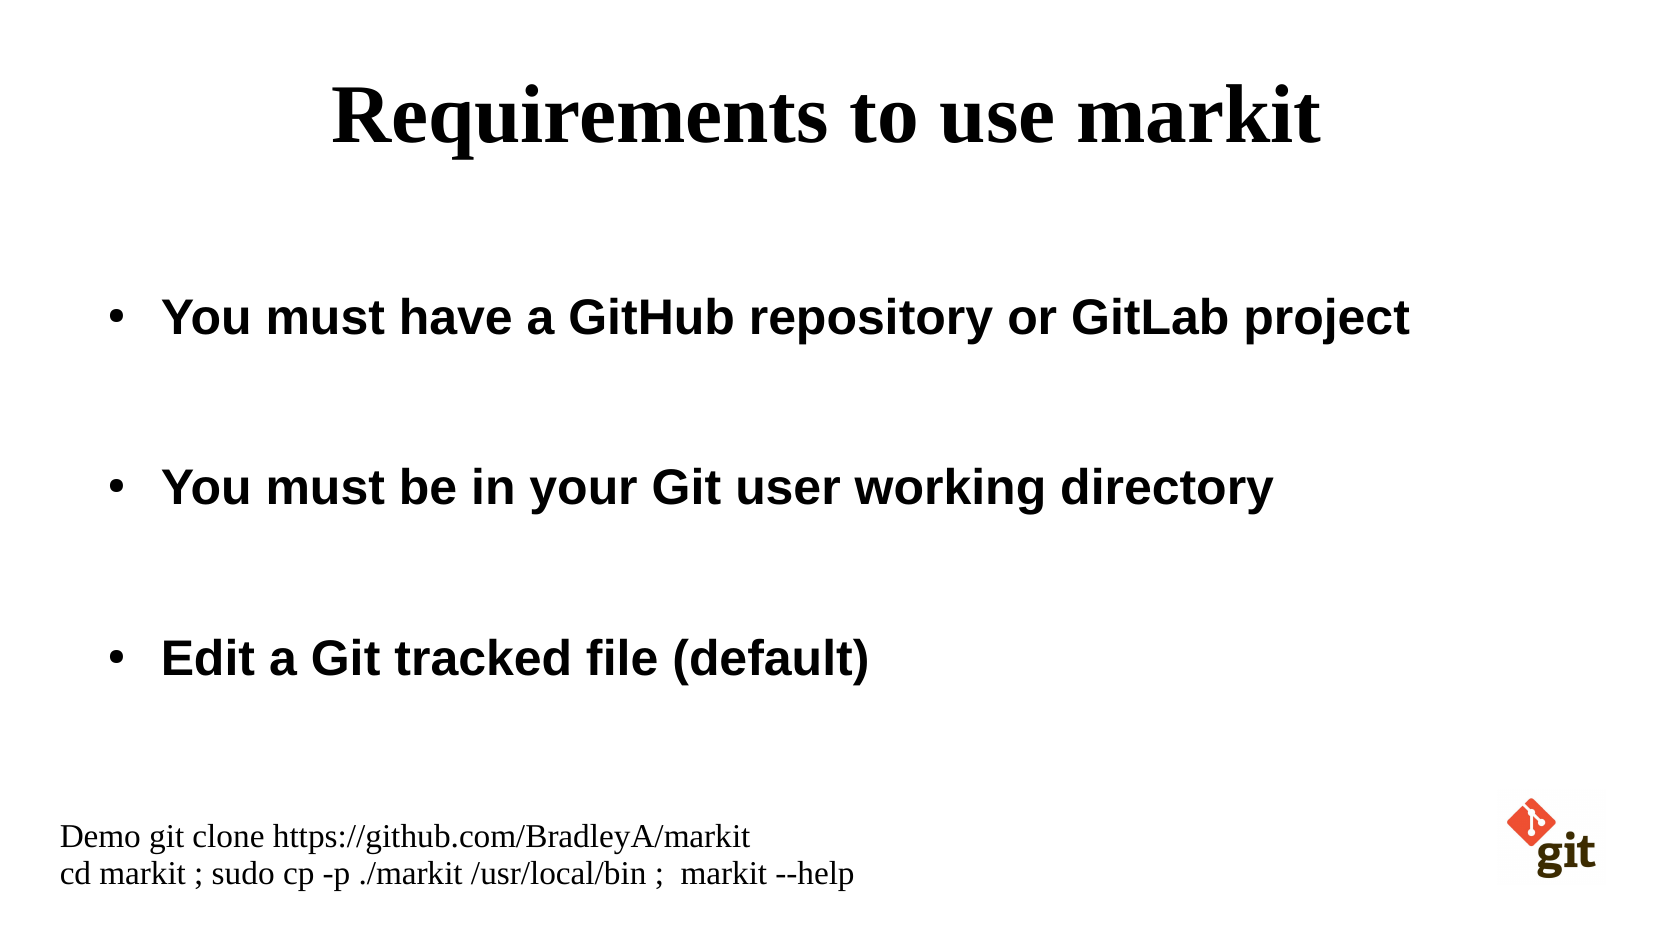

# Requirements to use markit
You must have a GitHub repository or GitLab project
You must be in your Git user working directory
Edit a Git tracked file (default)
Demo git clone https://github.com/BradleyA/markit
cd markit ; sudo cp -p ./markit /usr/local/bin ; markit --help